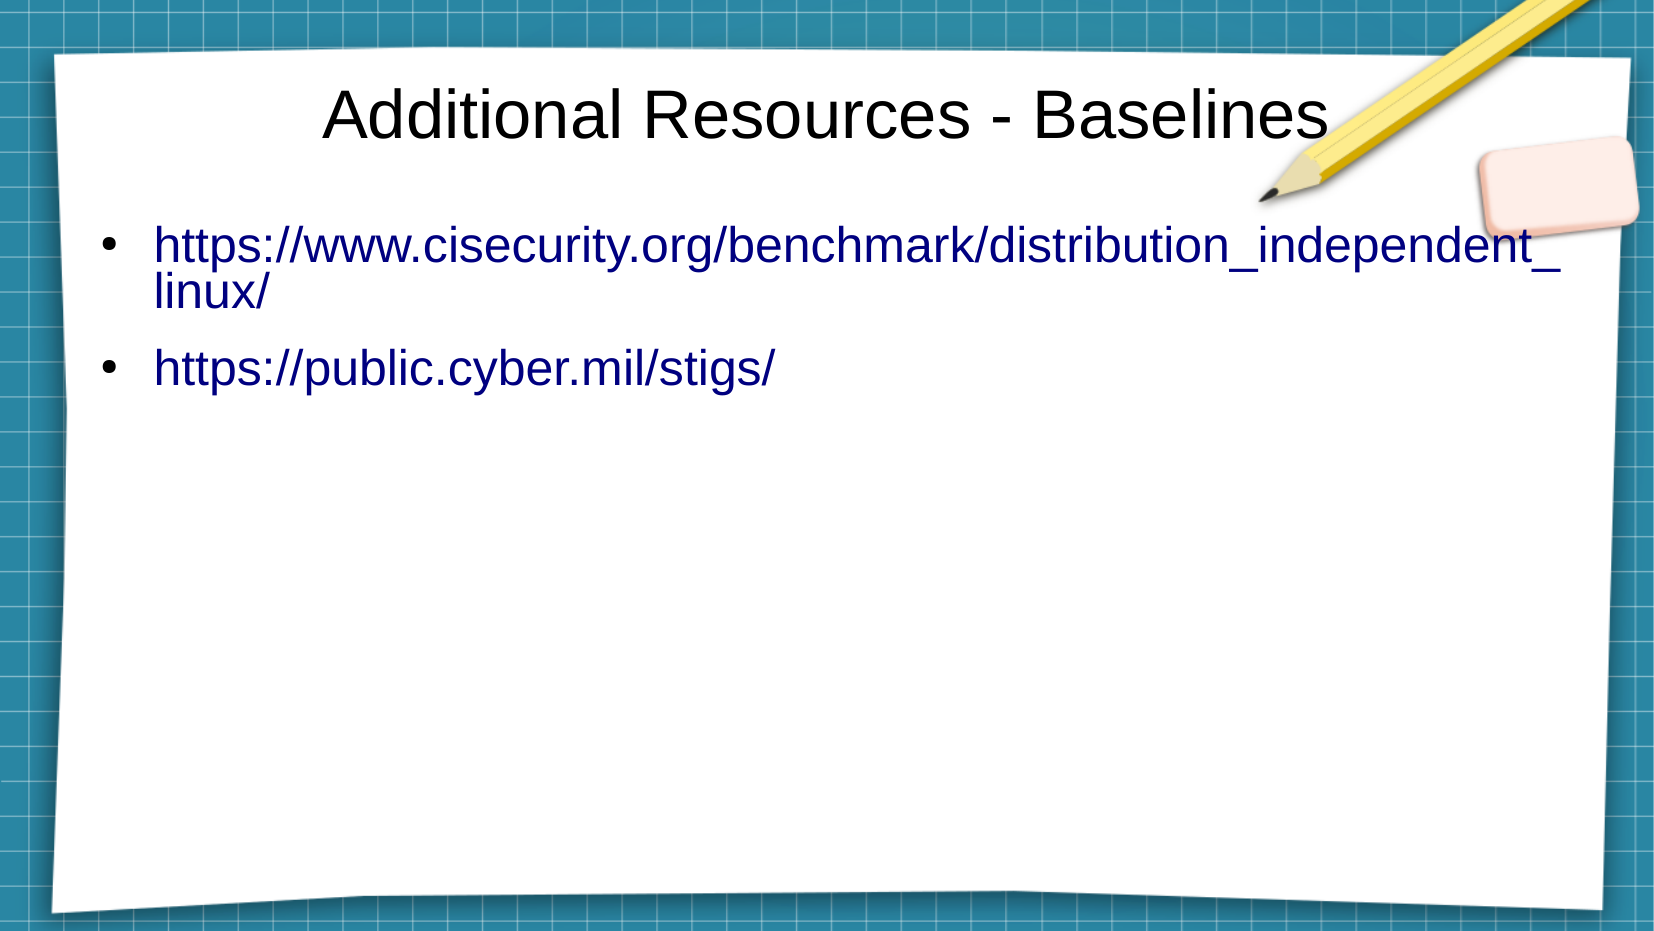

# Additional Resources - Baselines
https://www.cisecurity.org/benchmark/distribution_independent_linux/
https://public.cyber.mil/stigs/